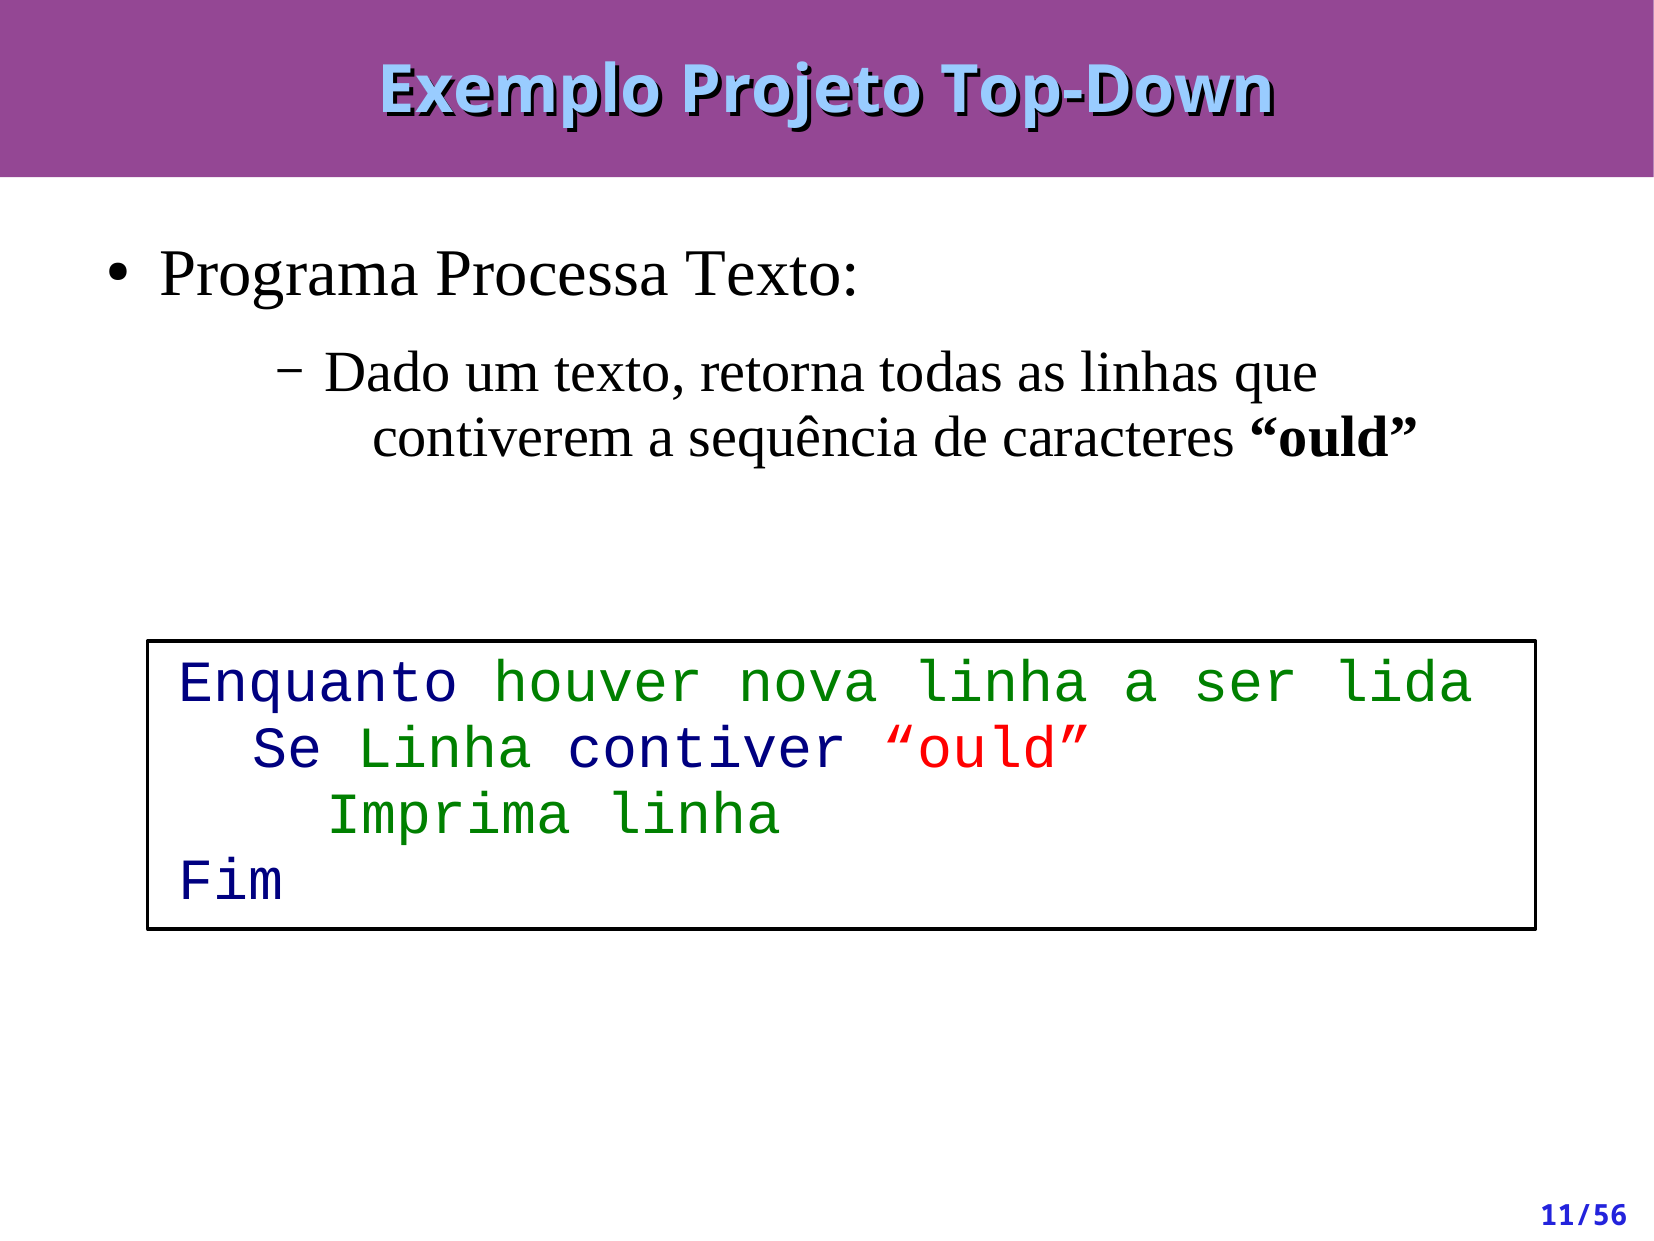

# Exemplo Projeto Top-Down
Programa Processa Texto:
Dado um texto, retorna todas as linhas que contiverem a sequência de caracteres “ould”
Enquanto houver nova linha a ser lida
	Se Linha contiver “ould”
		Imprima linha
Fim
11